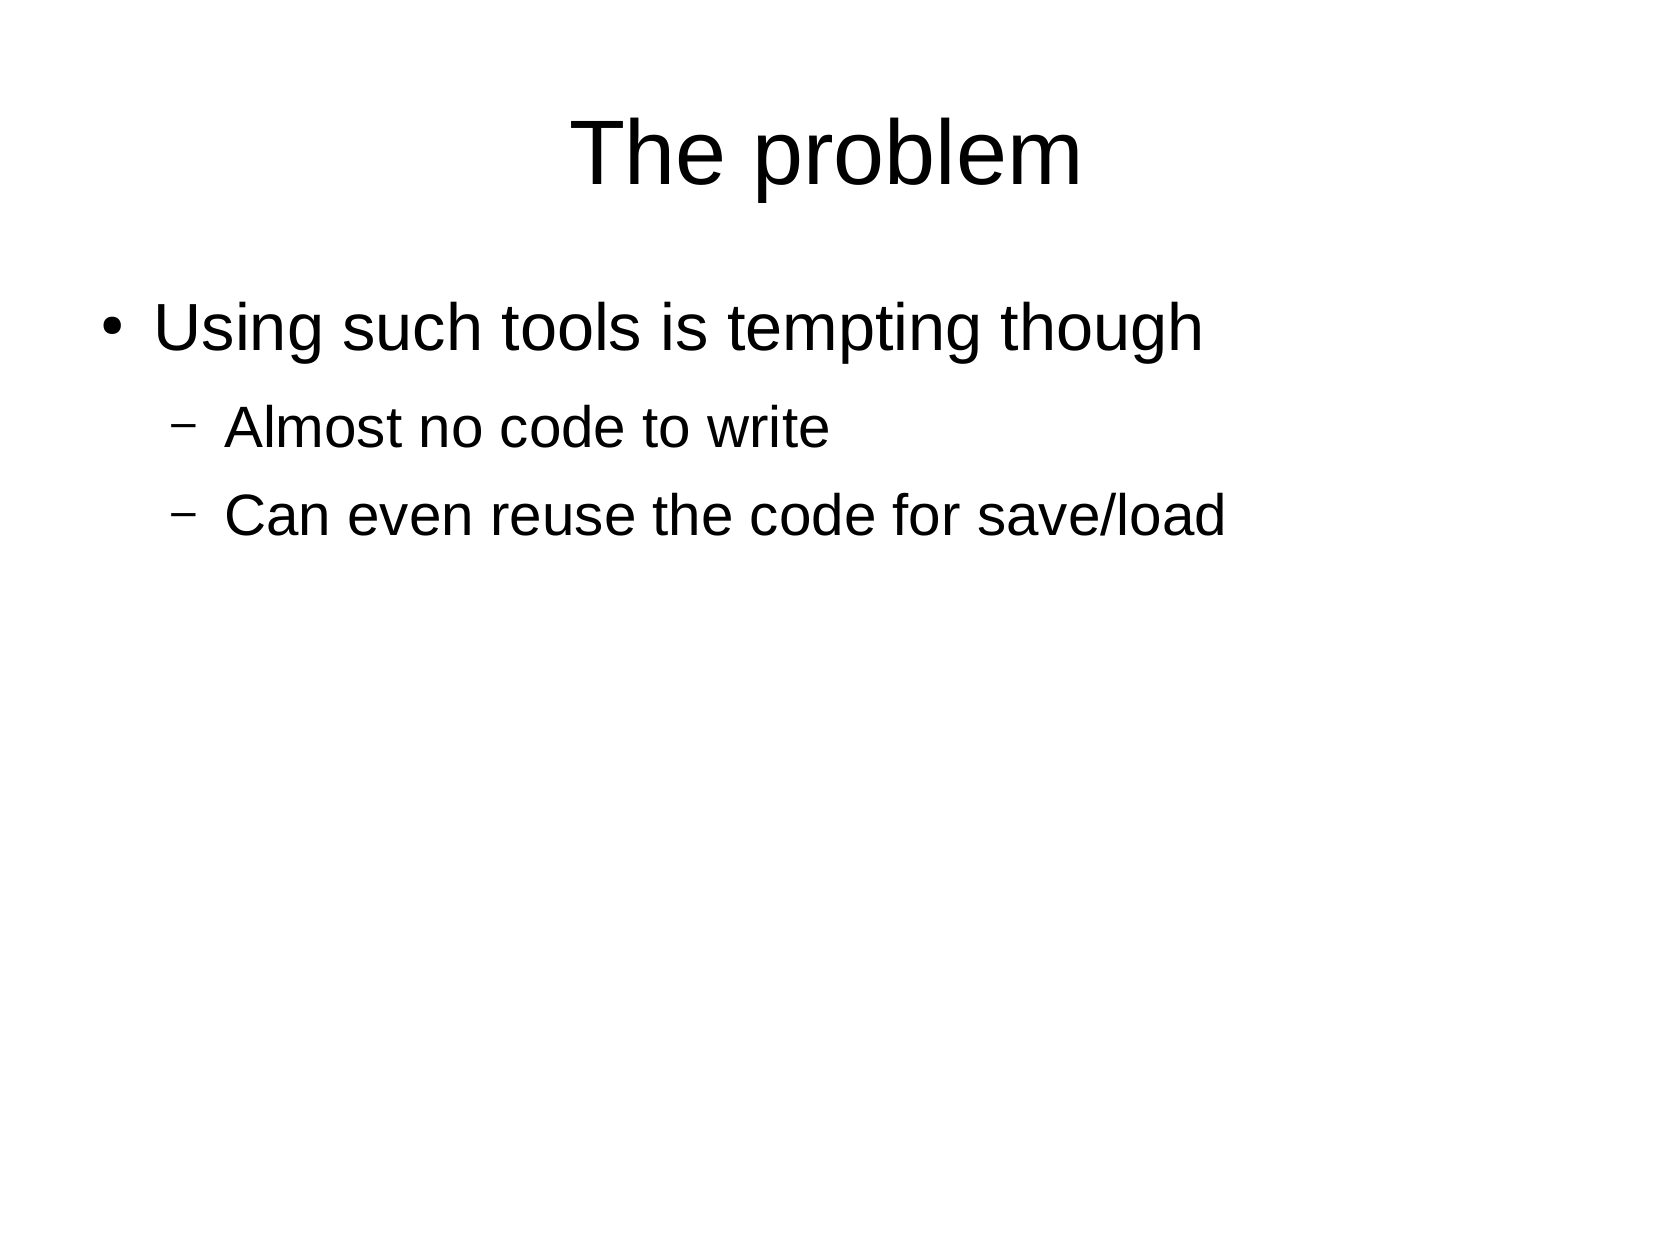

# The problem
Using such tools is tempting though
Almost no code to write
Can even reuse the code for save/load